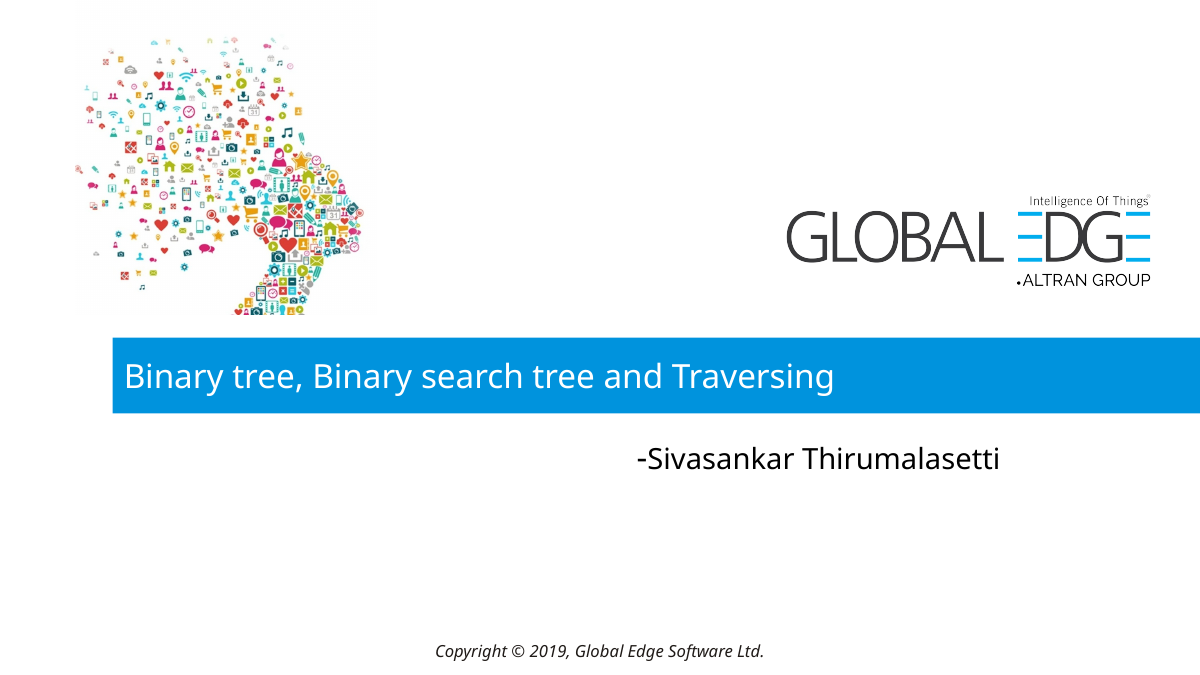

# Binary tree, Binary search tree and Traversing
 -Sivasankar Thirumalasetti